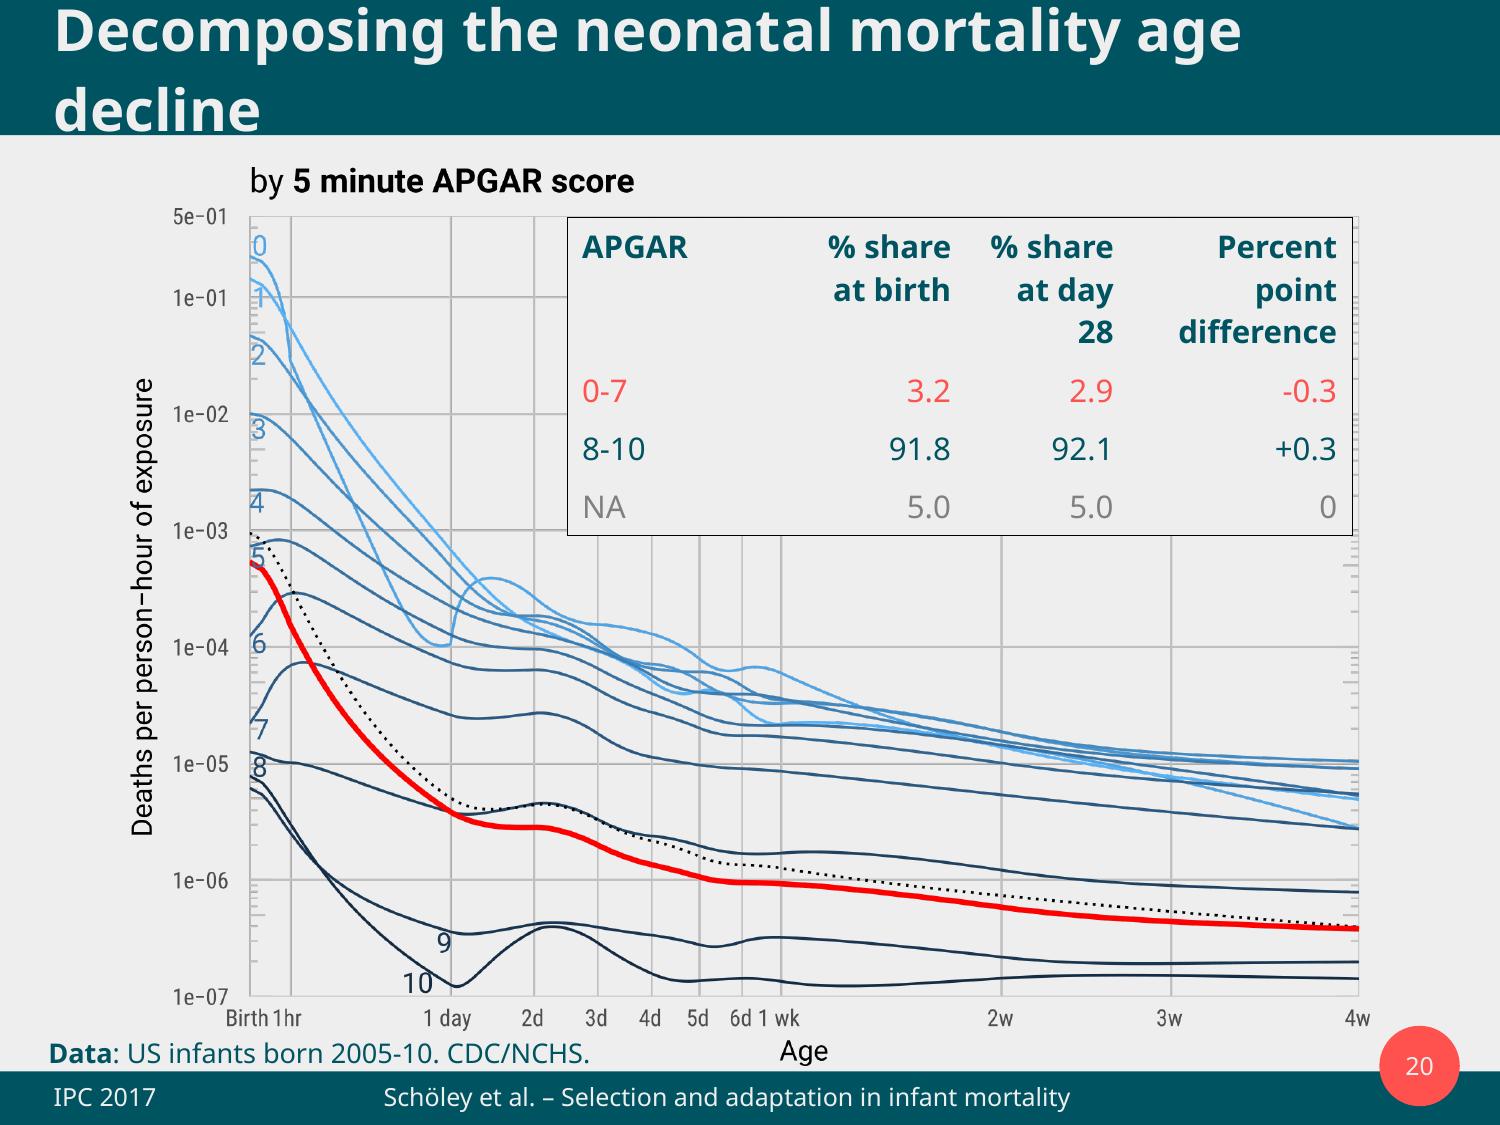

# Decomposing the neonatal mortality age decline
| APGAR | % share at birth | % share at day 28 | Percent point difference |
| --- | --- | --- | --- |
| 0-7 | 3.2 | 2.9 | -0.3 |
| 8-10 | 91.8 | 92.1 | +0.3 |
| NA | 5.0 | 5.0 | 0 |
20
Data: US infants born 2005-10. CDC/NCHS.
IPC 2017
Schöley et al. – Selection and adaptation in infant mortality